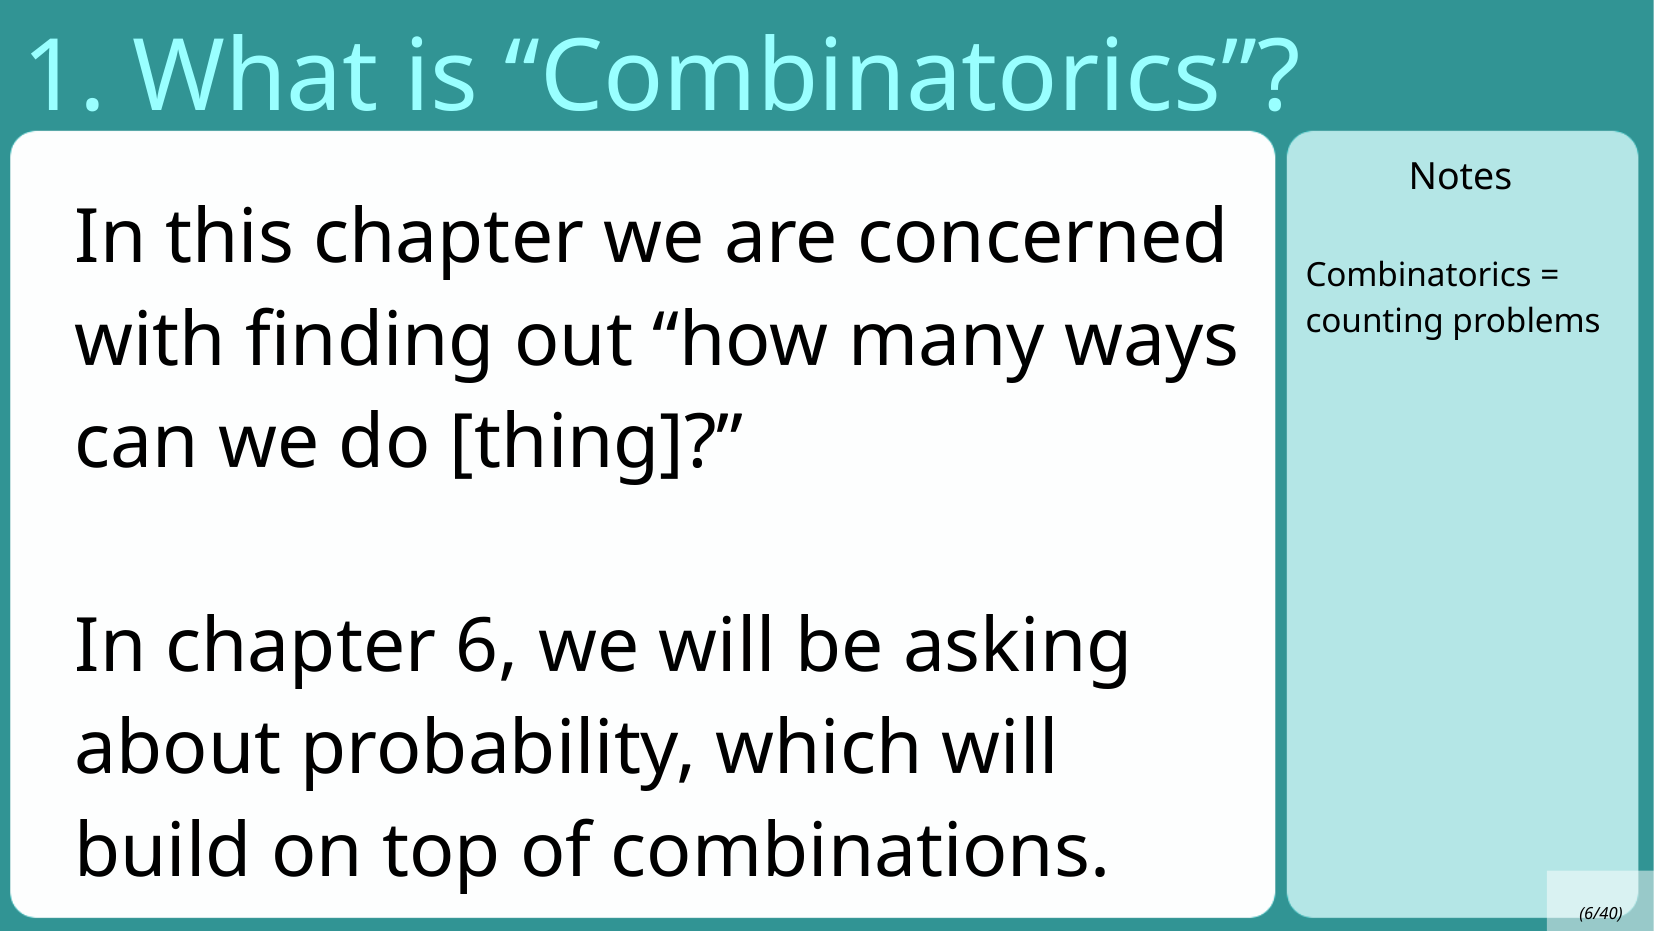

# 1. What is “Combinatorics”?
Notes
Combinatorics = counting problems
In this chapter we are concerned with finding out “how many ways can we do [thing]?”
In chapter 6, we will be asking about probability, which will build on top of combinations.